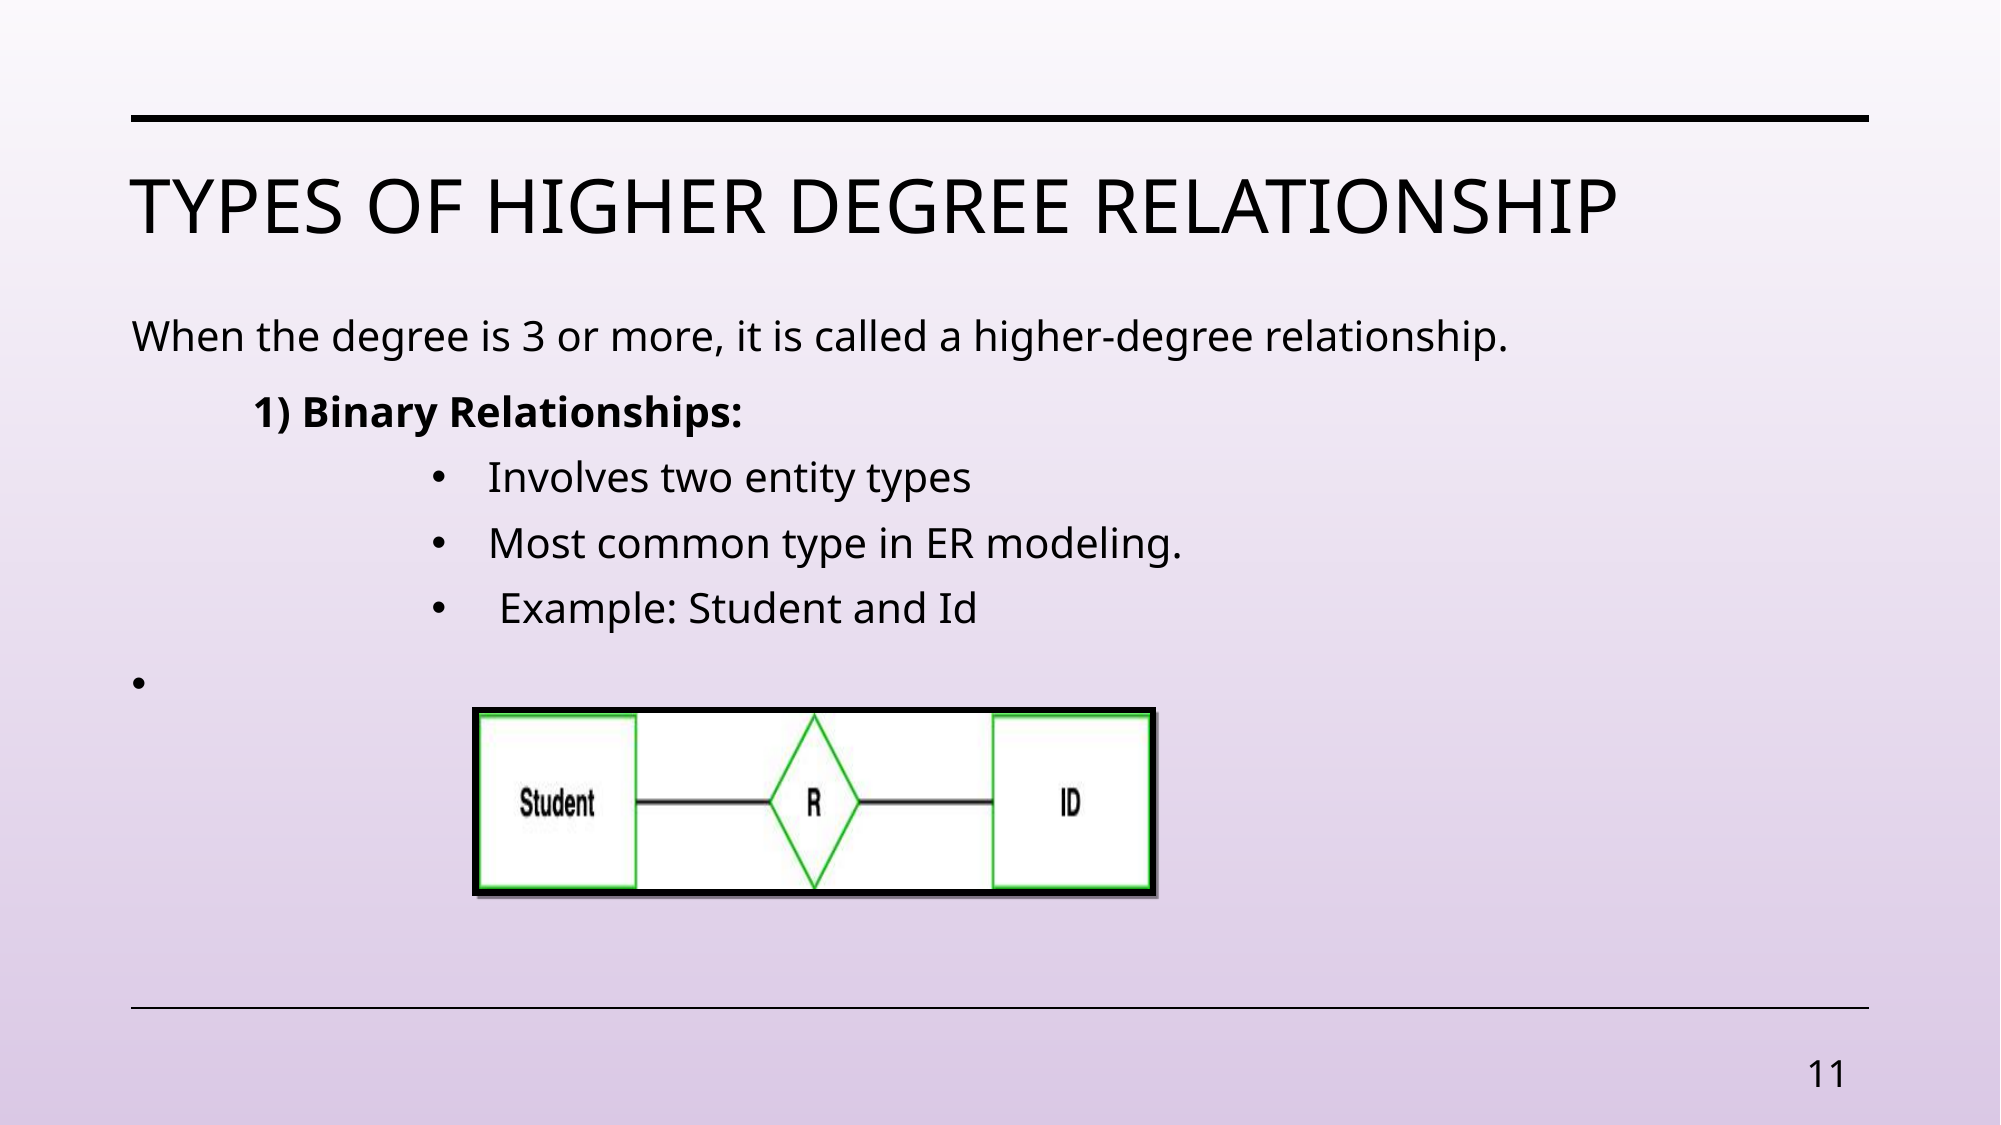

# Types of Higher Degree Relationship
When the degree is 3 or more, it is called a higher-degree relationship.
  1) Binary Relationships:
Involves two entity types
Most common type in ER modeling.
 Example: Student and Id